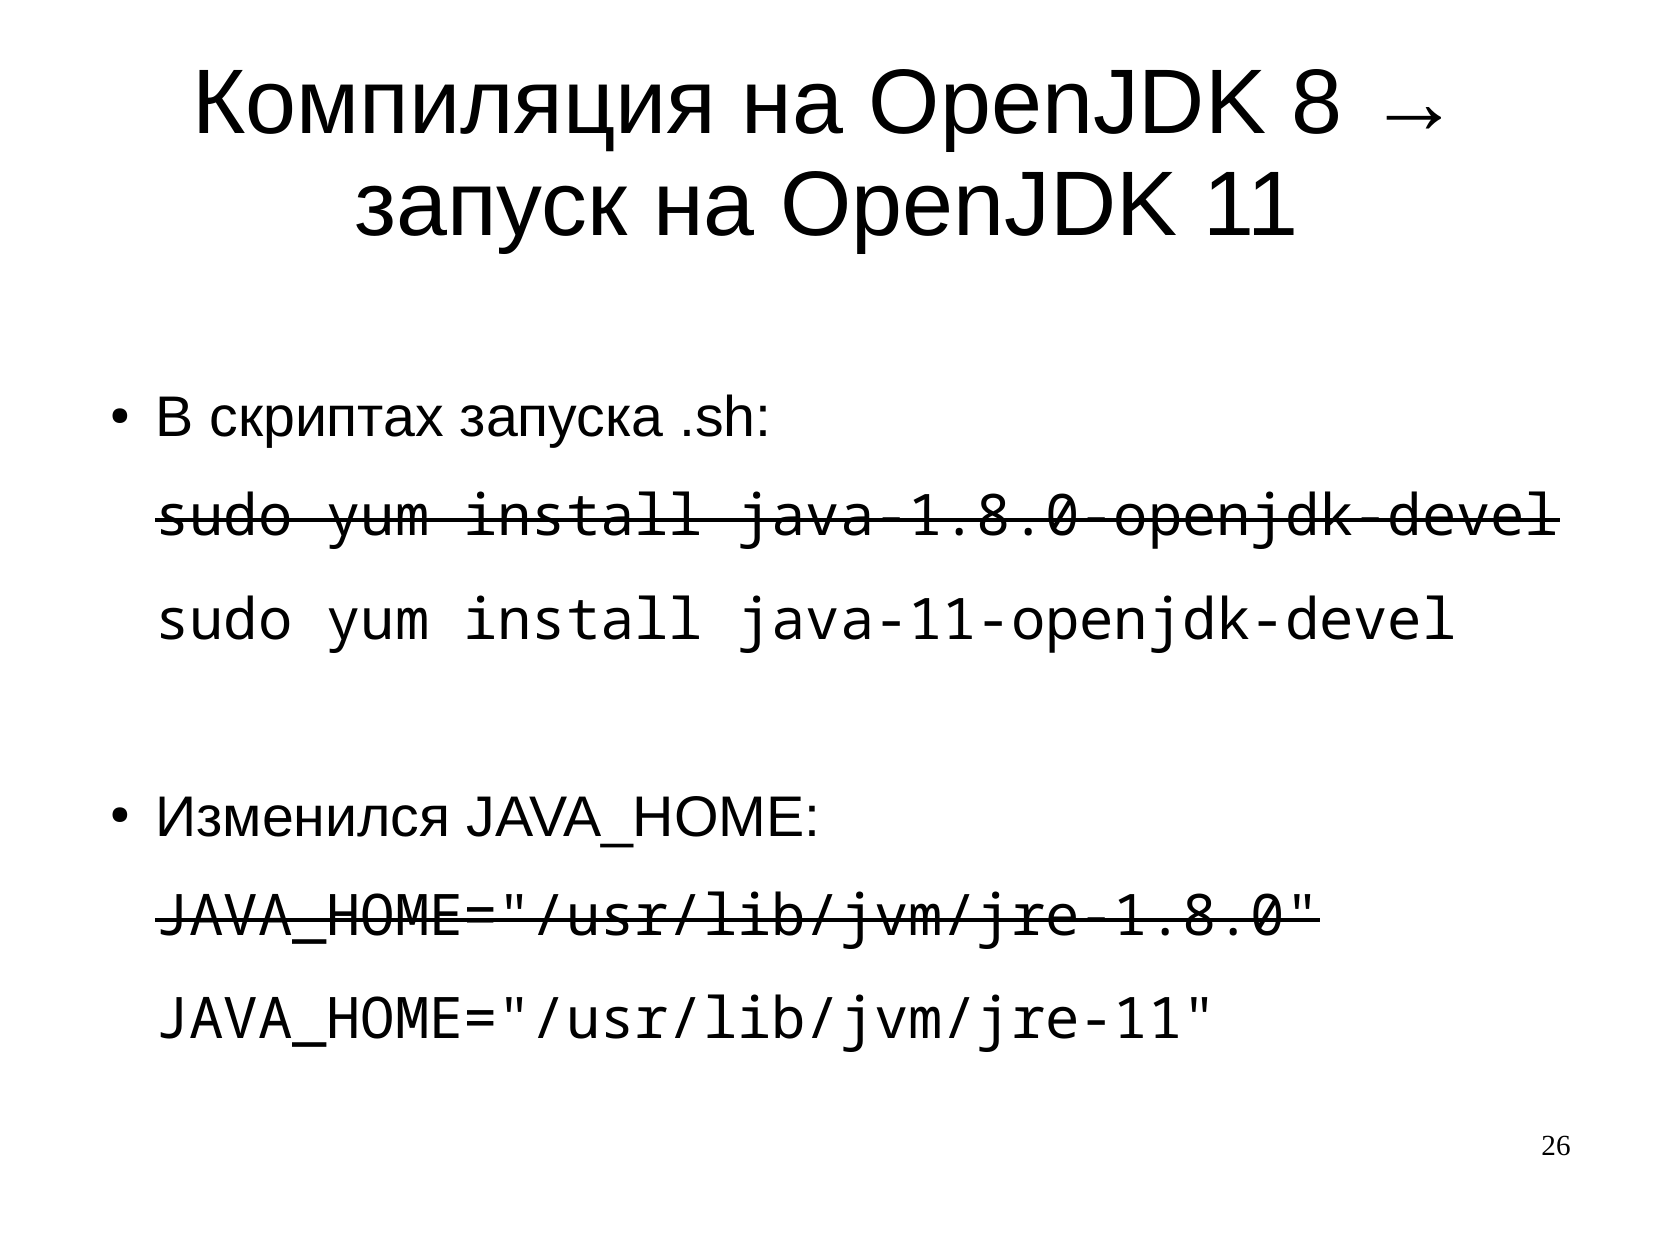

# Компиляция на OpenJDK 8 → запуск на OpenJDK 11
В скриптах запуска .sh:
sudo yum install java-1.8.0-openjdk-devel
sudo yum install java-11-openjdk-devel
Изменился JAVA_HOME:
JAVA_HOME="/usr/lib/jvm/jre-1.8.0"
JAVA_HOME="/usr/lib/jvm/jre-11"
26